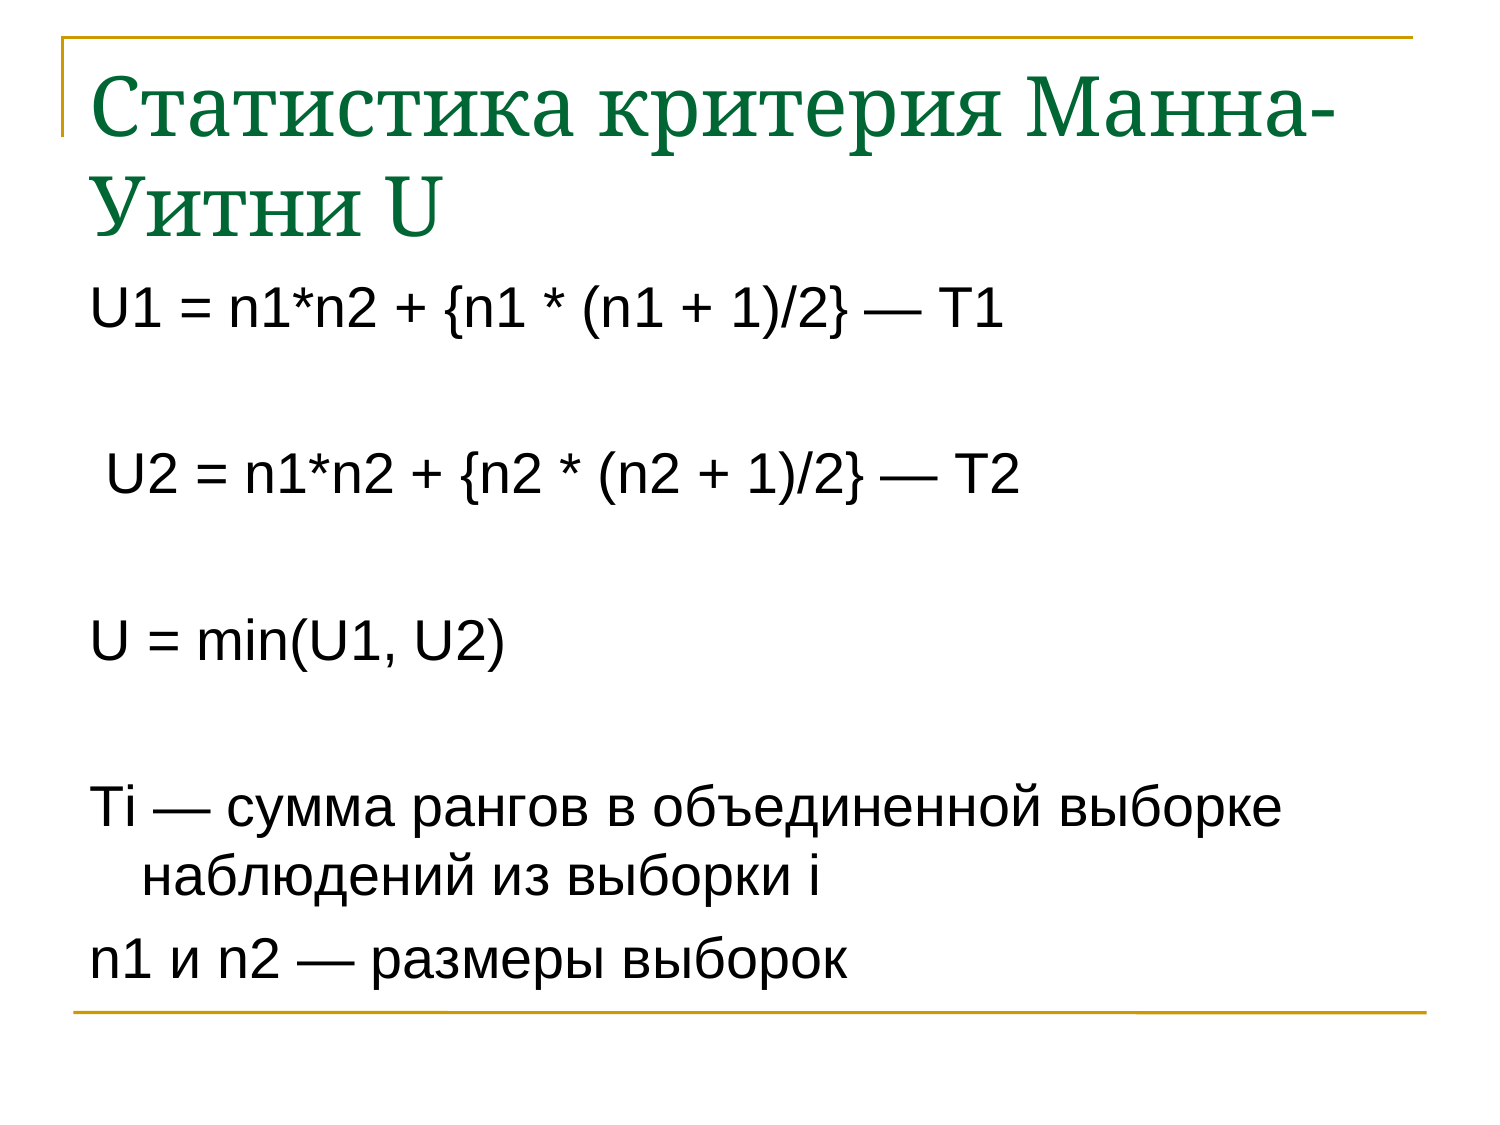

# Статистика критерия Манна-Уитни U
U1 = n1*n2 + {n1 * (n1 + 1)/2} — T1
 U2 = n1*n2 + {n2 * (n2 + 1)/2} — T2
U = min(U1, U2)
Ti — сумма рангов в объединенной выборке наблюдений из выборки i
n1 и n2 — размеры выборок